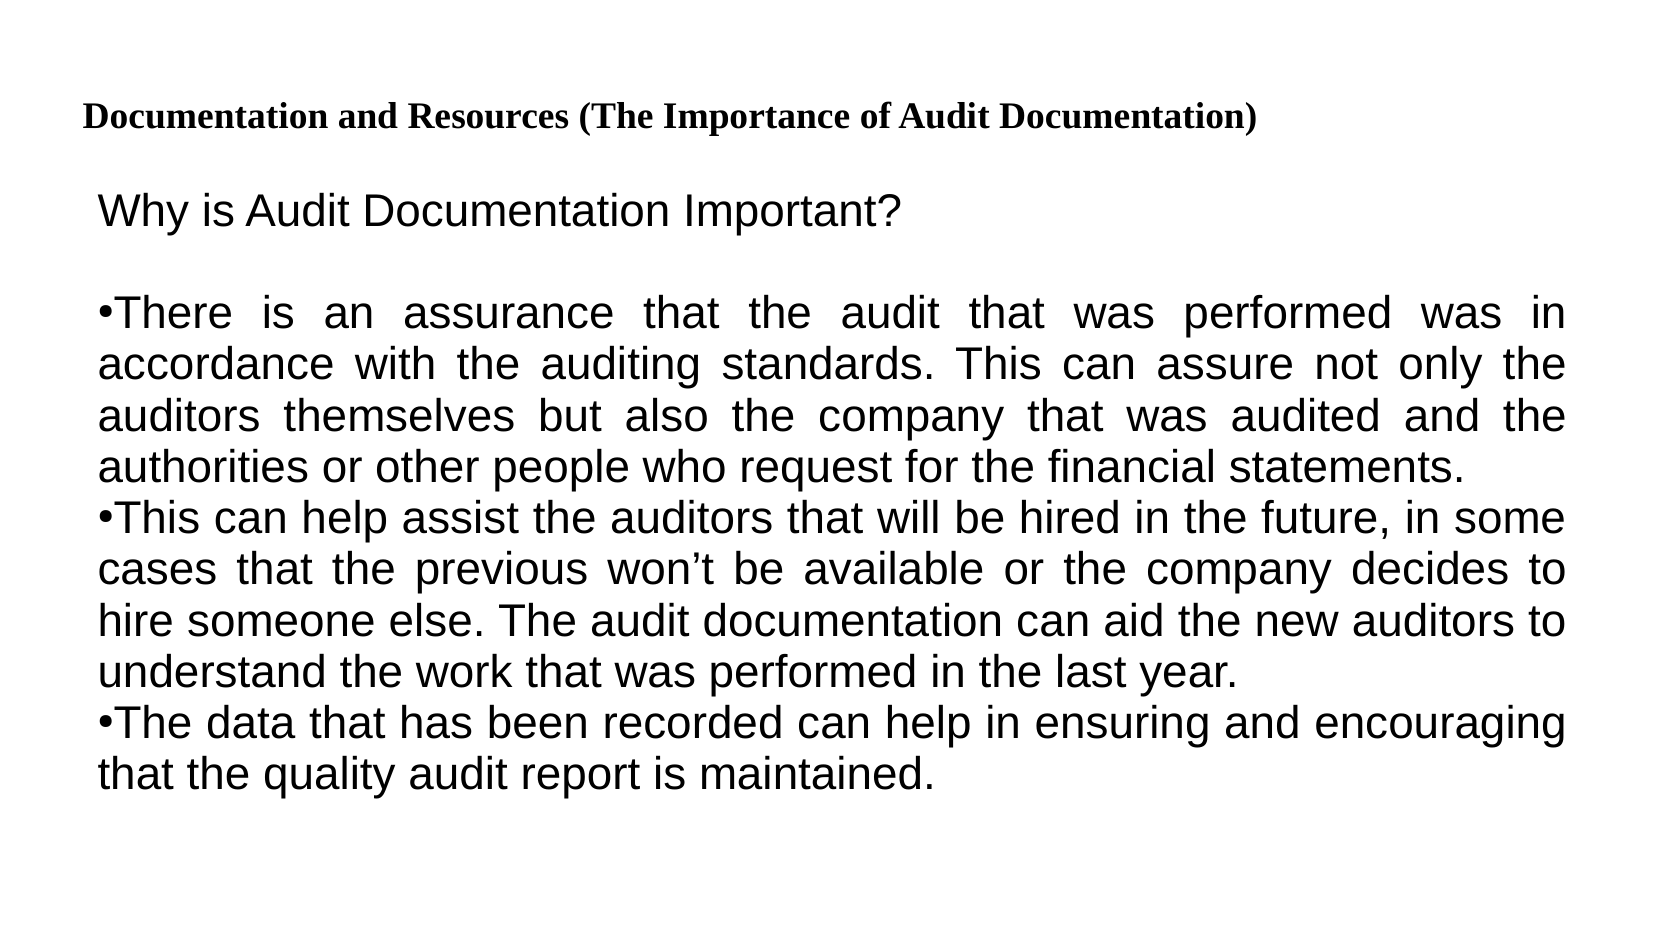

# Documentation and Resources (The Importance of Audit Documentation)
Why is Audit Documentation Important?
There is an assurance that the audit that was performed was in accordance with the auditing standards. This can assure not only the auditors themselves but also the company that was audited and the authorities or other people who request for the financial statements.
This can help assist the auditors that will be hired in the future, in some cases that the previous won’t be available or the company decides to hire someone else. The audit documentation can aid the new auditors to understand the work that was performed in the last year.
The data that has been recorded can help in ensuring and encouraging that the quality audit report is maintained.